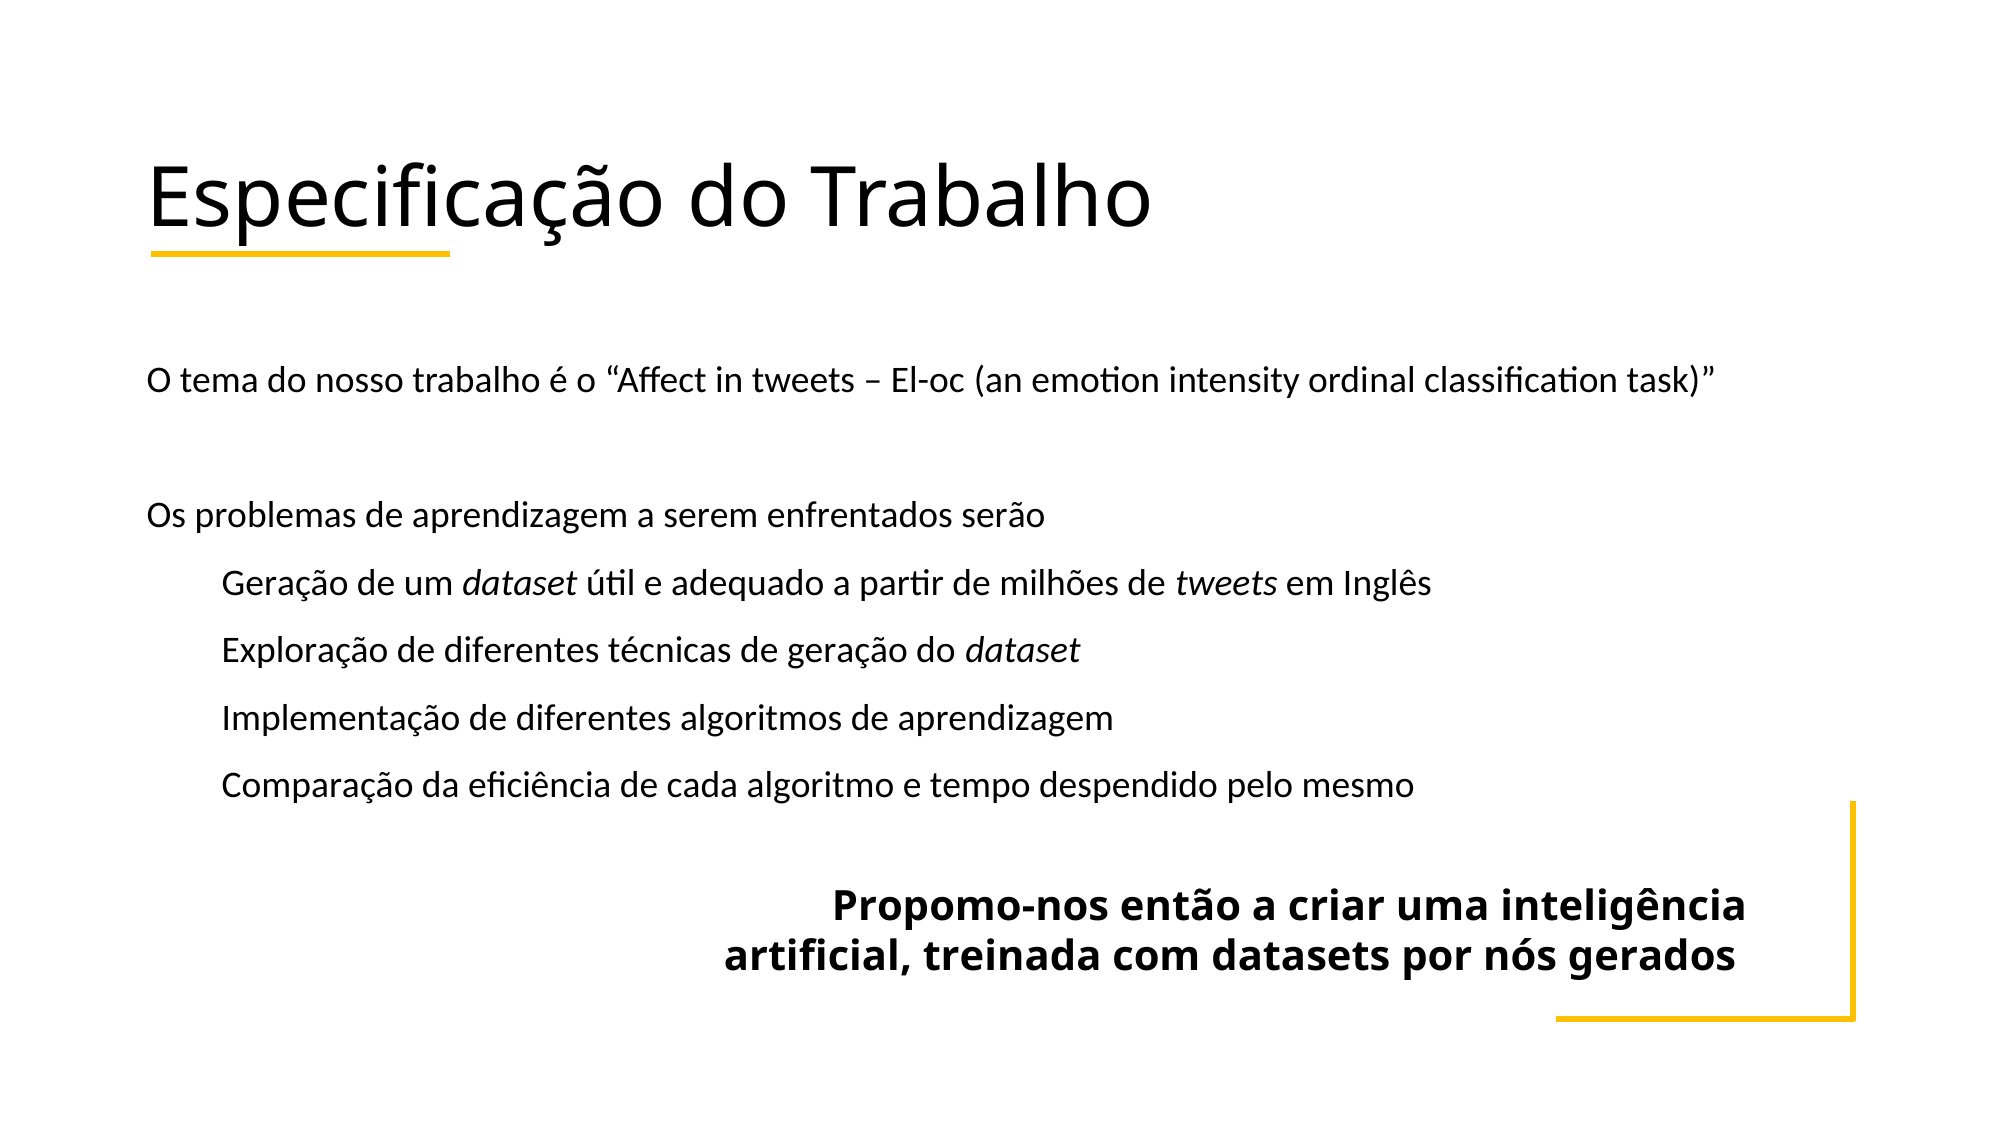

# Especificação do Trabalho
O tema do nosso trabalho é o “Affect in tweets – El-oc (an emotion intensity ordinal classification task)”
Os problemas de aprendizagem a serem enfrentados serão
	Geração de um dataset útil e adequado a partir de milhões de tweets em Inglês
	Exploração de diferentes técnicas de geração do dataset
	Implementação de diferentes algoritmos de aprendizagem
	Comparação da eficiência de cada algoritmo e tempo despendido pelo mesmo
Propomo-nos então a criar uma inteligência artificial, treinada com datasets por nós gerados